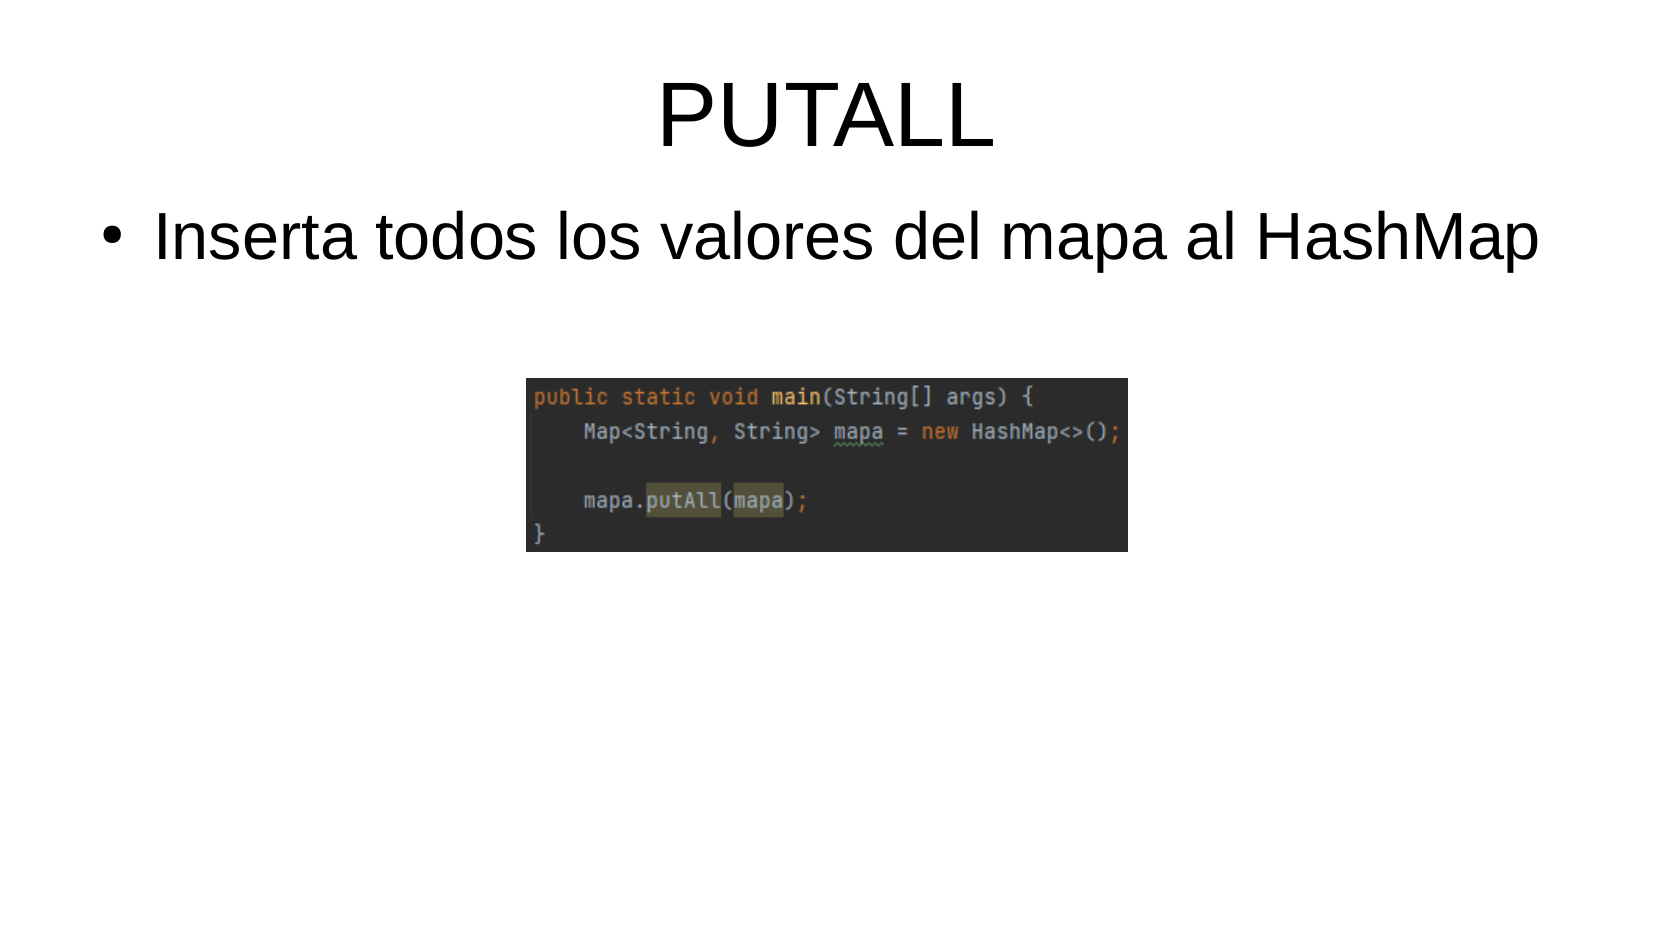

# PUTALL
Inserta todos los valores del mapa al HashMap